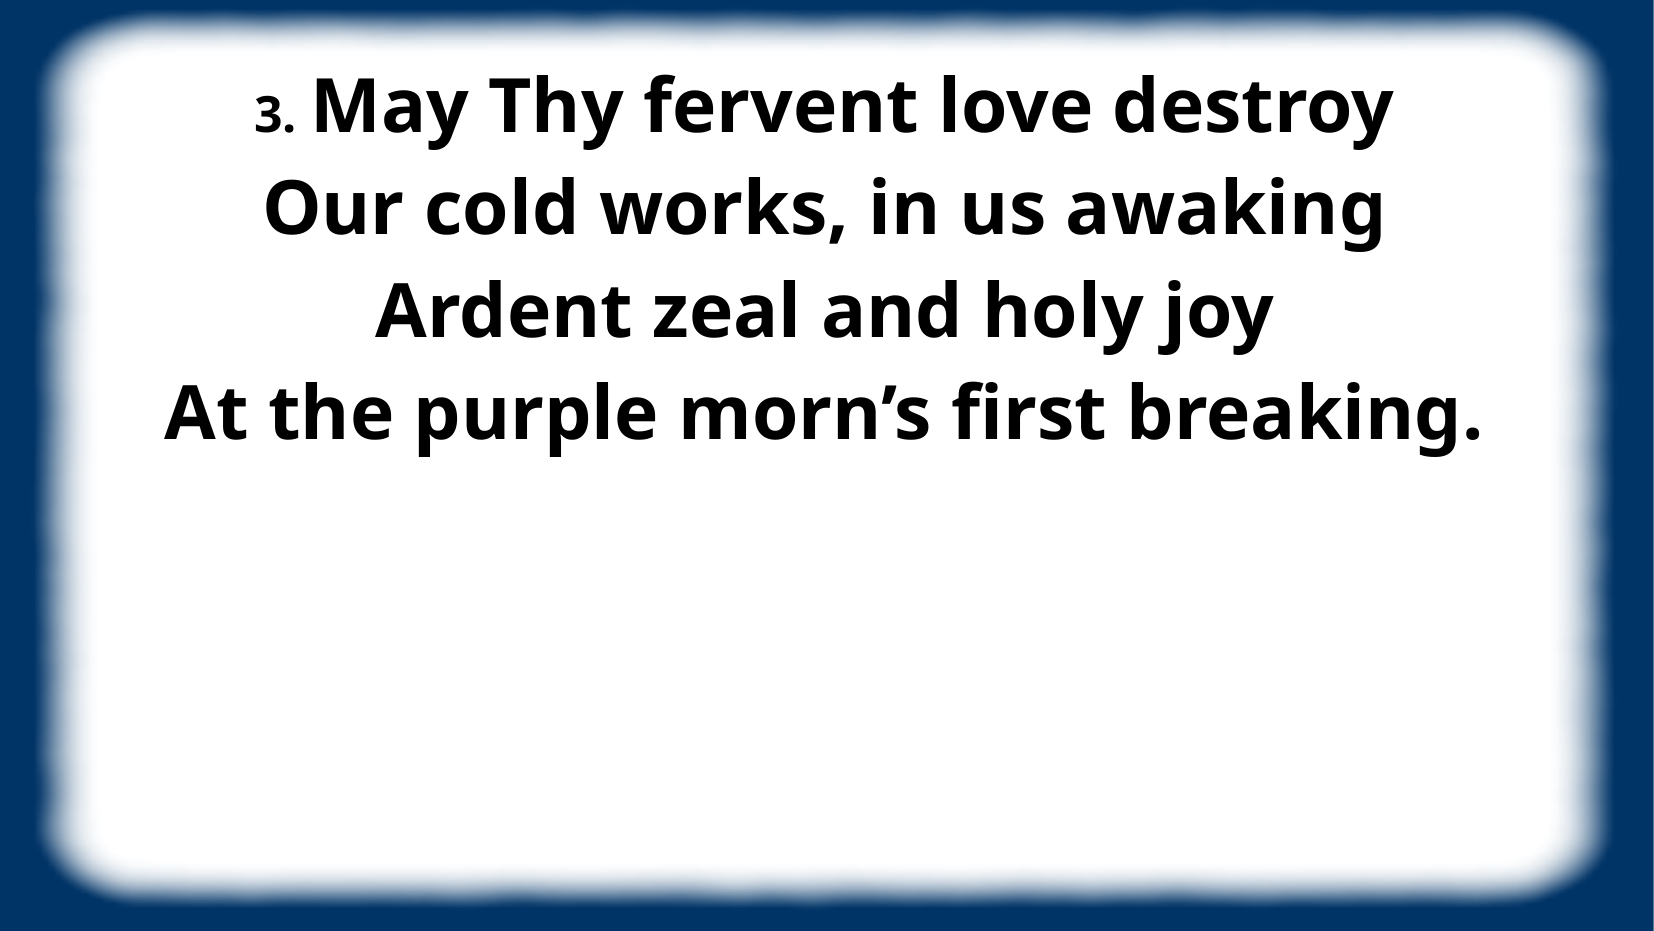

3. May Thy fervent love destroy
Our cold works, in us awaking
Ardent zeal and holy joy
At the purple morn’s first breaking.